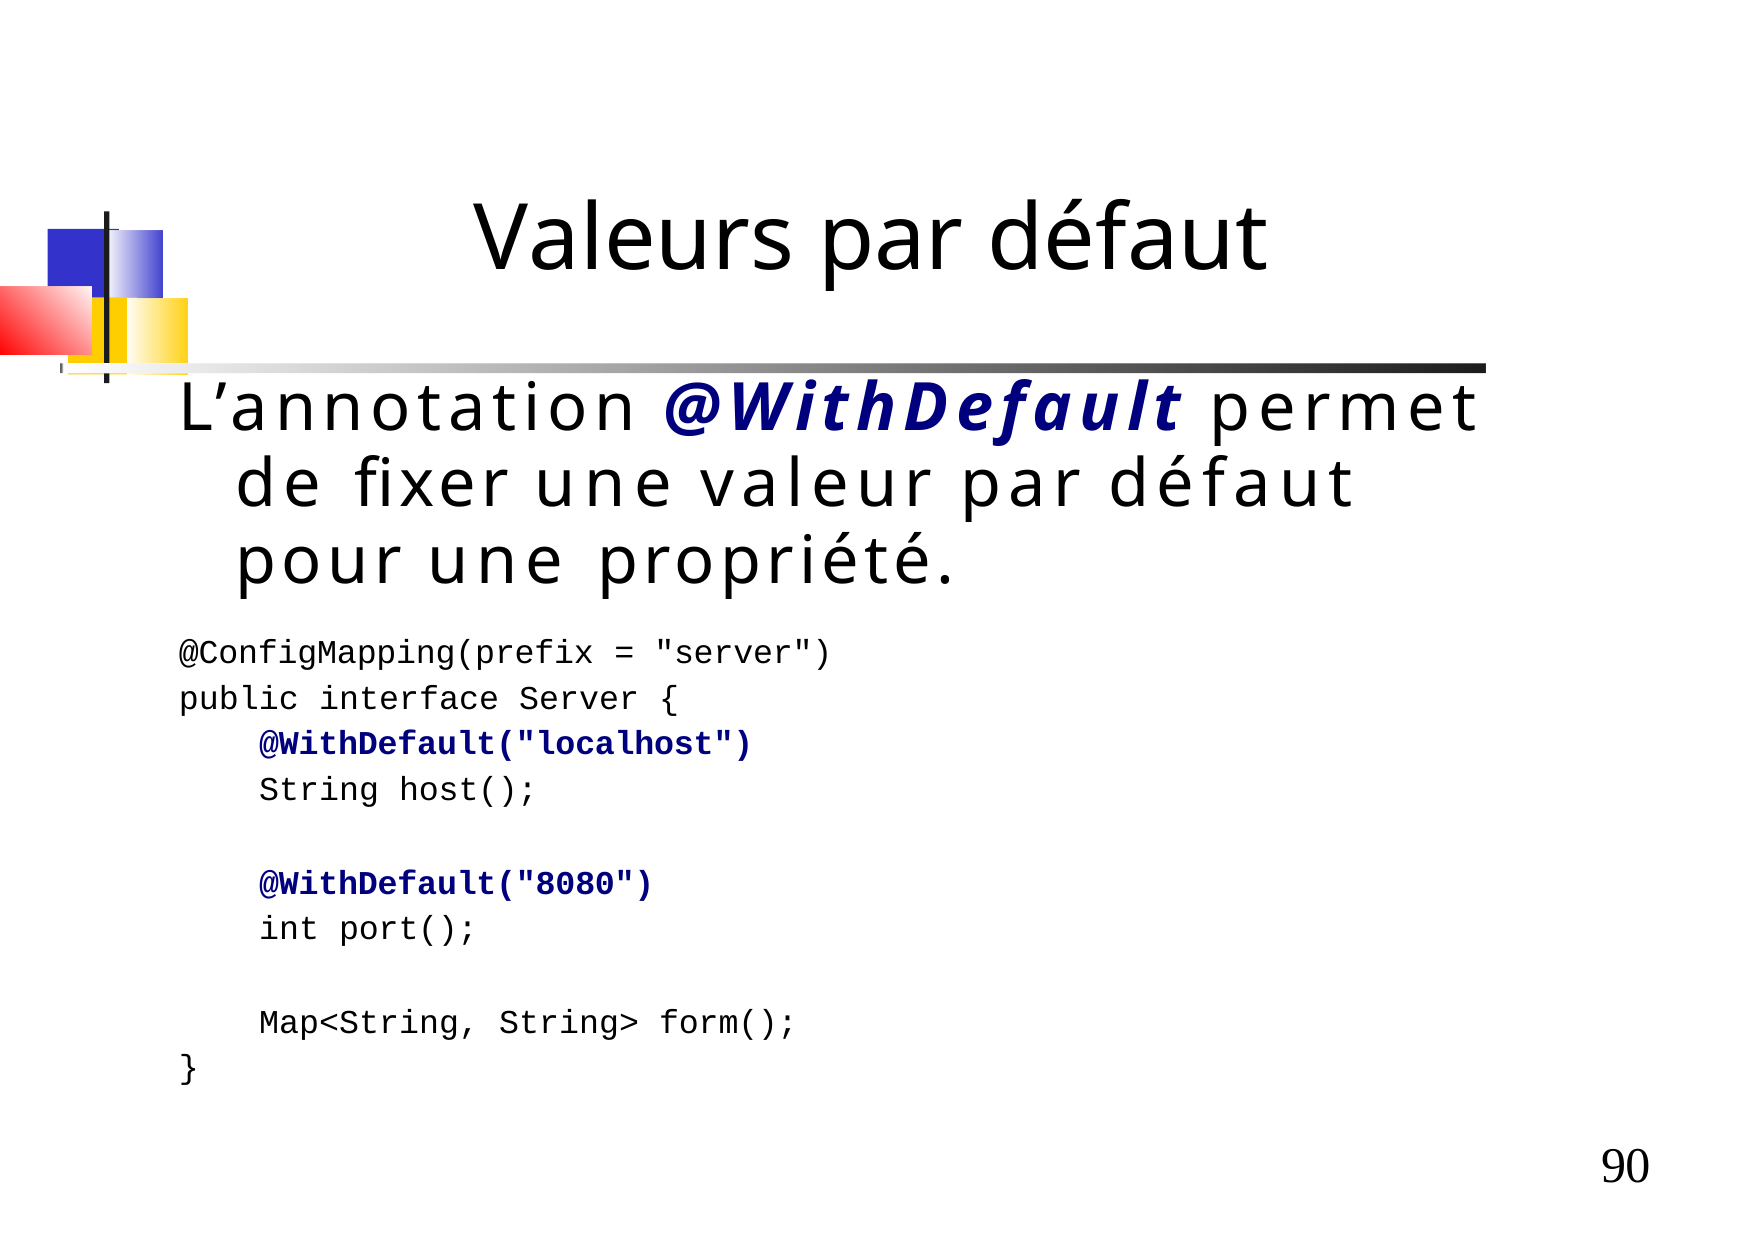

# Valeurs par défaut
L’annotation @WithDefault permet de fixer une valeur par défaut pour une propriété.
@ConfigMapping(prefix = "server") public interface Server {
@WithDefault("localhost")
String host();
@WithDefault("8080")
int port();
Map<String, String> form();
}
90